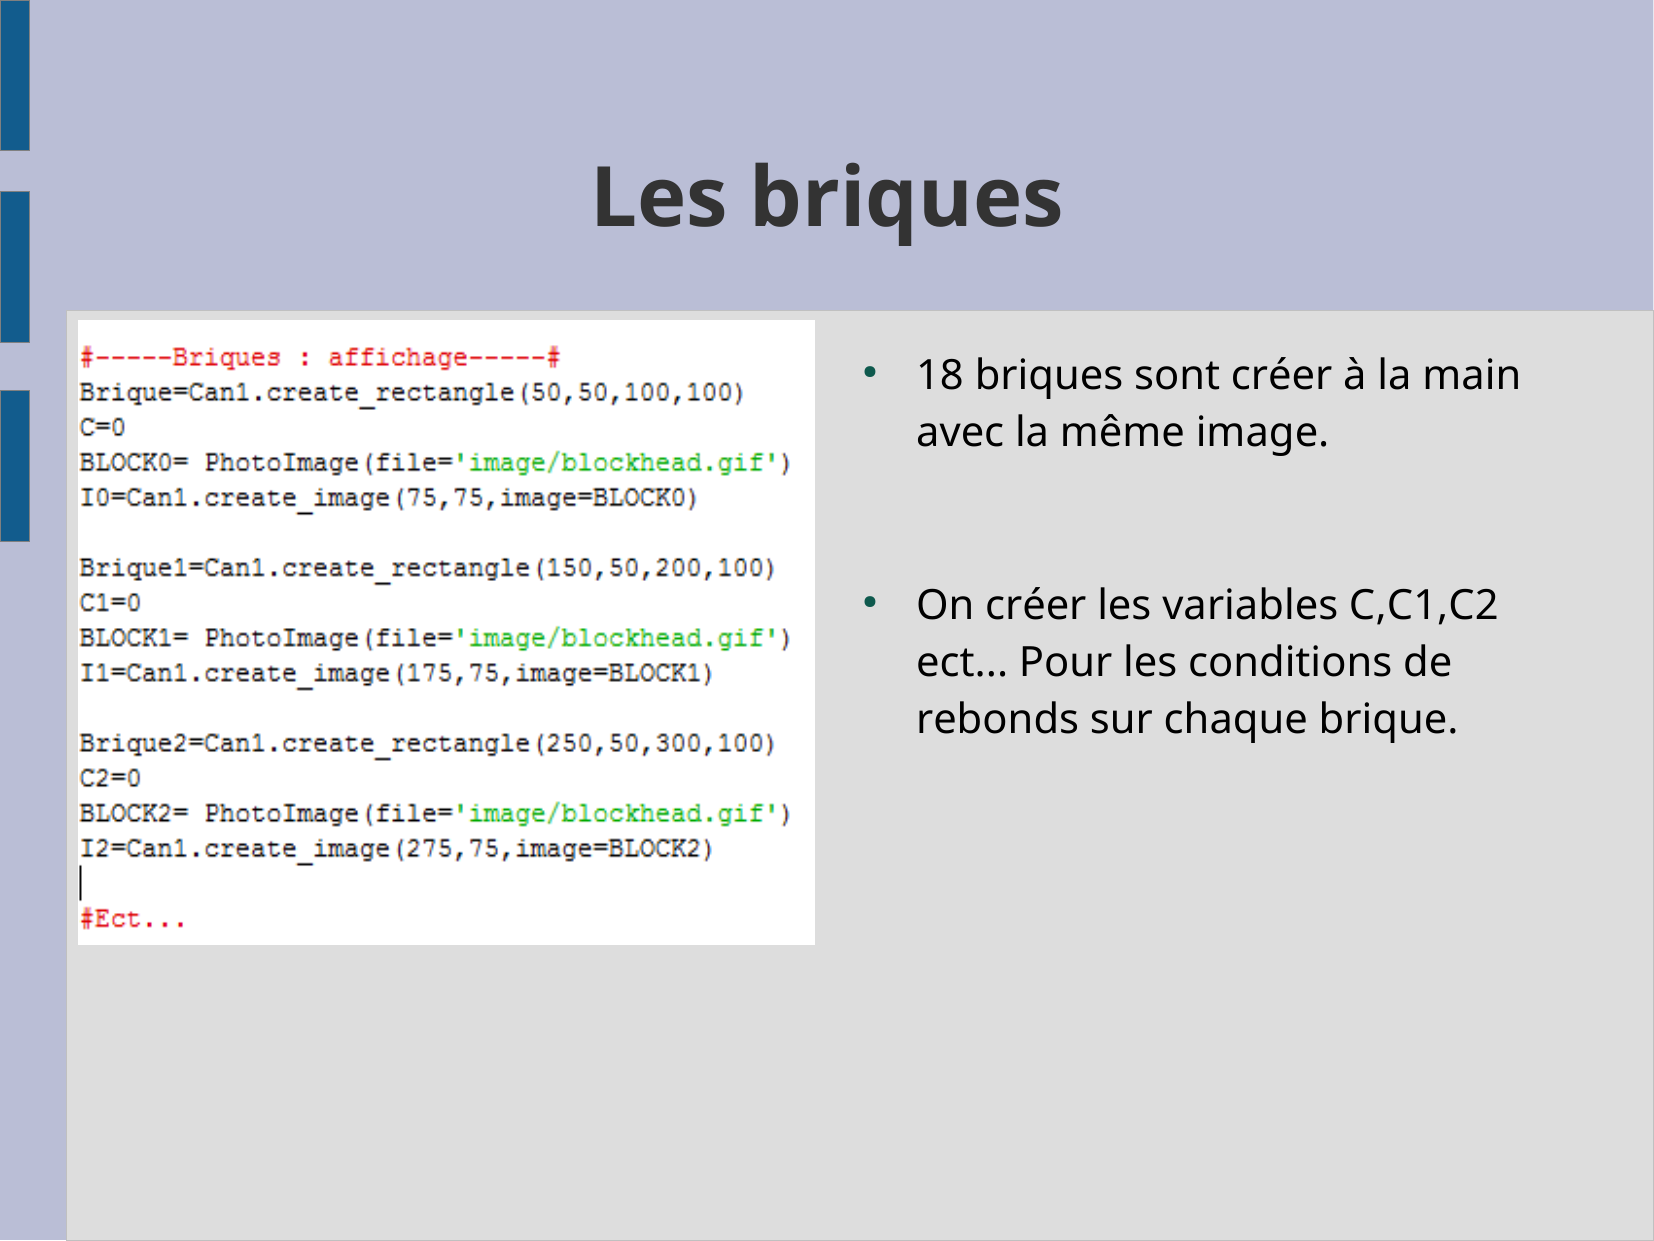

# Les briques
18 briques sont créer à la main avec la même image.
On créer les variables C,C1,C2 ect... Pour les conditions de rebonds sur chaque brique.